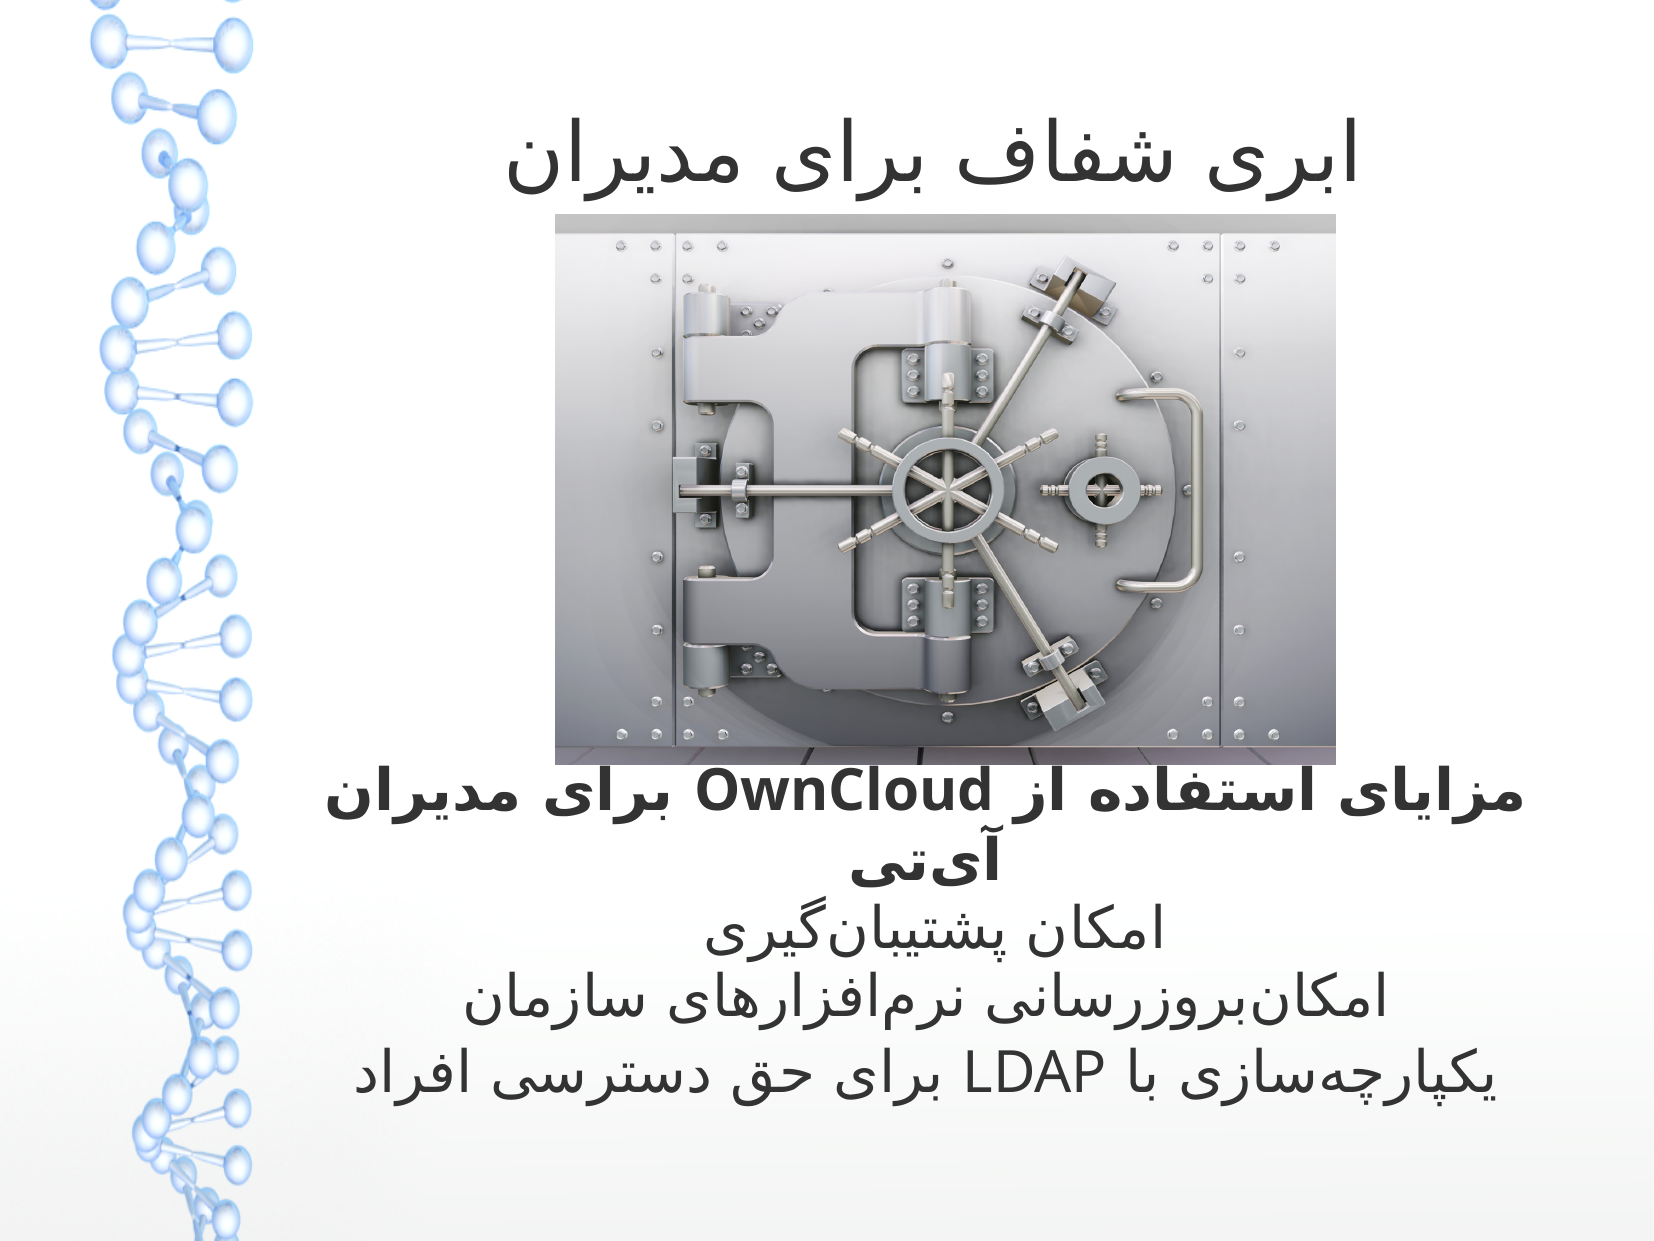

# ابری شفاف برای مدیران
مزایای استفاده از OwnCloud برای مدیران آی‌تی
امکان پشتیبان‌گیری
امکان‌بروزرسانی نرم‌افزارهای سازمان
یکپارچه‌سازی با LDAP برای حق دسترسی افراد